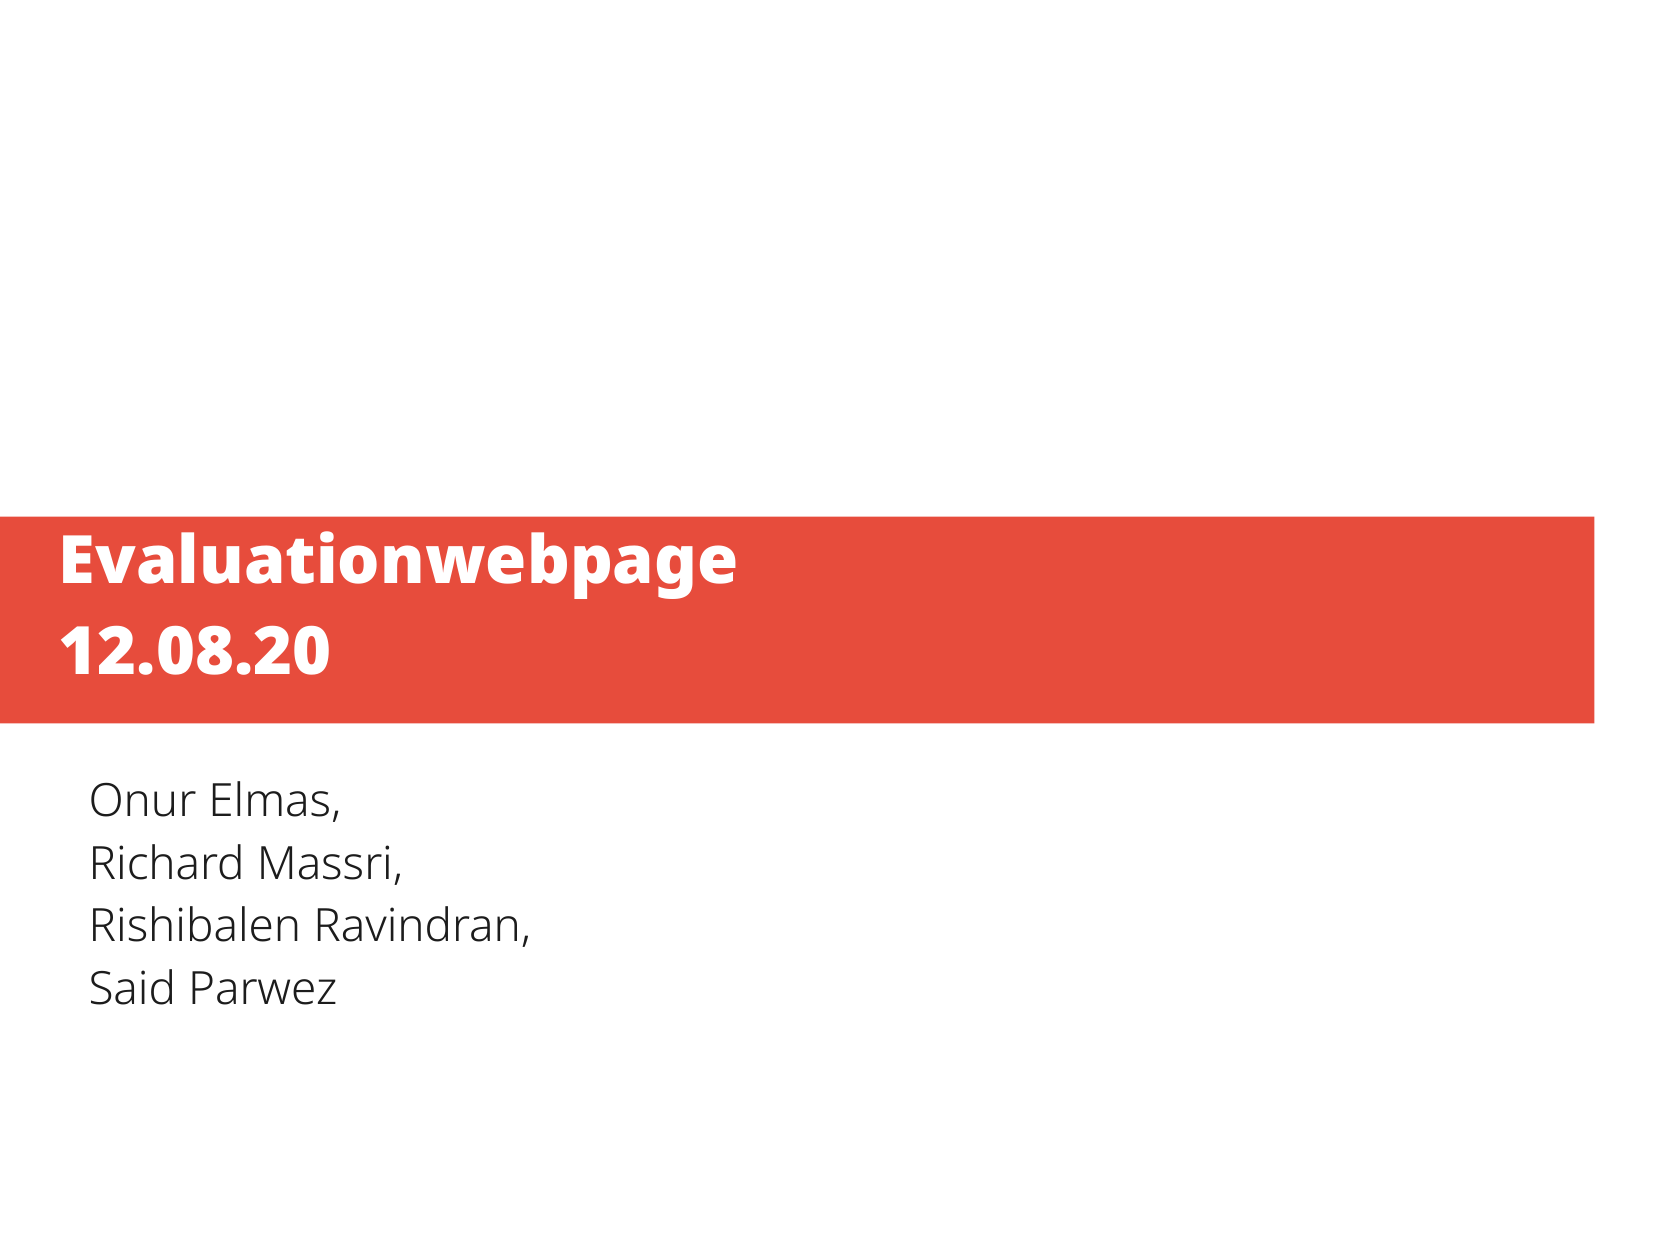

# Gruppe 5, Usability										Evaluationwebpage									12.08.20
Onur Elmas,
Richard Massri,
Rishibalen Ravindran,
Said Parwez